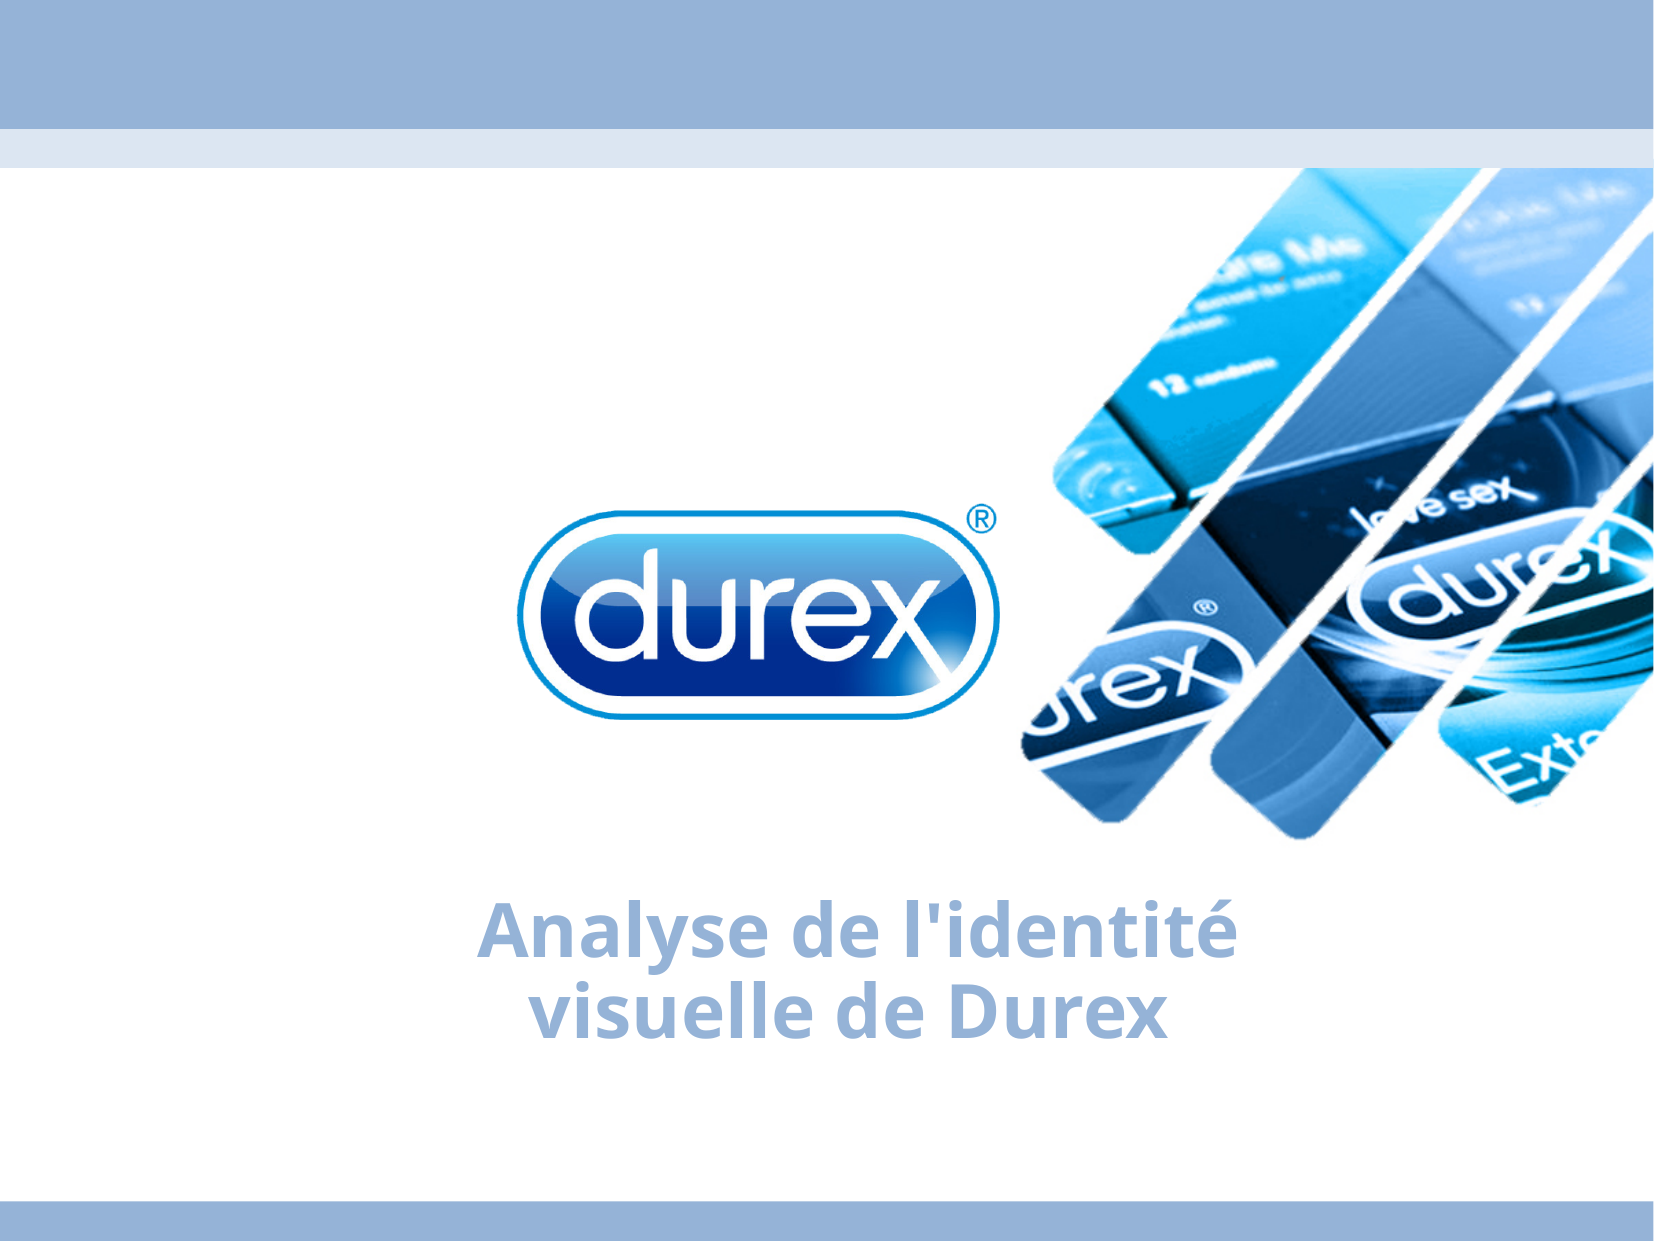

# Analyse de l'identité visuelle de Durex